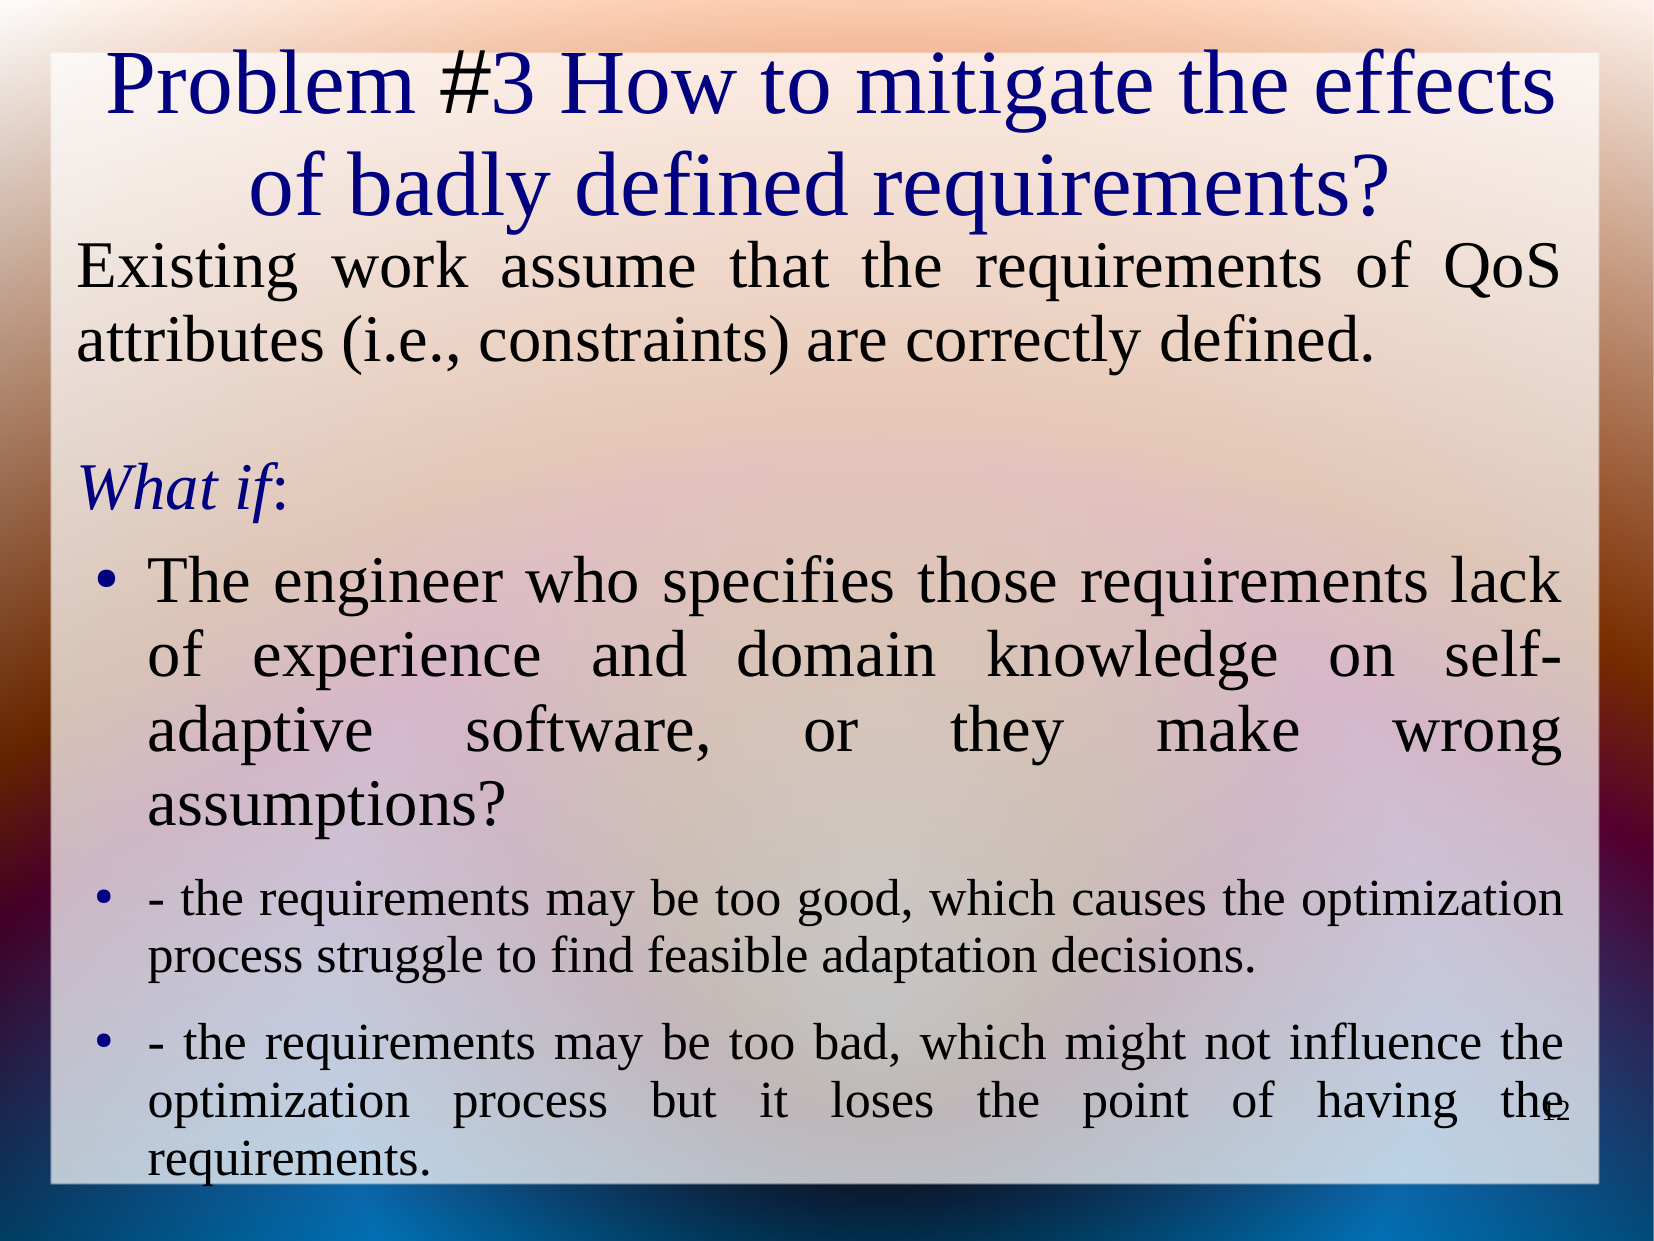

# Problem #3 How to mitigate the effects of badly defined requirements?
Existing work assume that the requirements of QoS attributes (i.e., constraints) are correctly defined.
What if:
The engineer who specifies those requirements lack of experience and domain knowledge on self-adaptive software, or they make wrong assumptions?
- the requirements may be too good, which causes the optimization process struggle to find feasible adaptation decisions.
- the requirements may be too bad, which might not influence the optimization process but it loses the point of having the requirements.
12